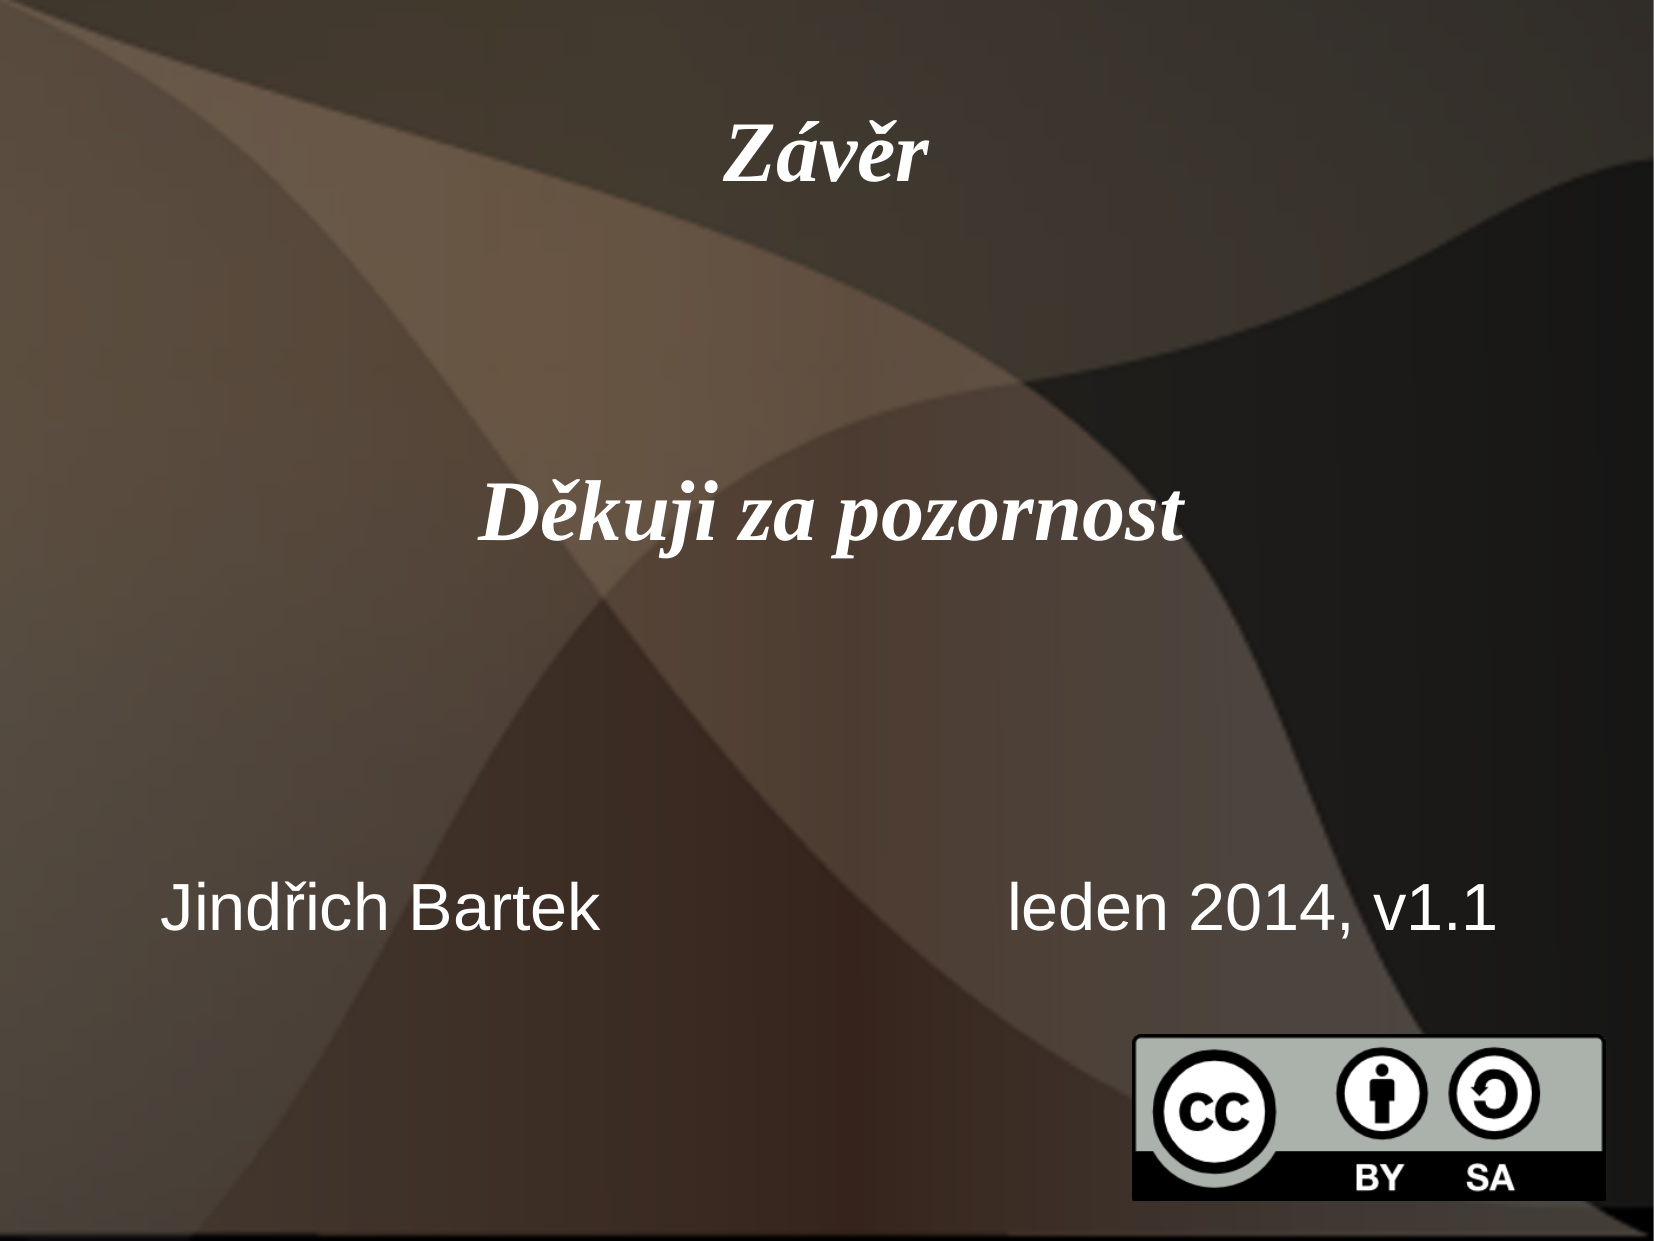

# Závěr
Děkuji za pozornost
Jindřich Bartek leden 2014, v1.1